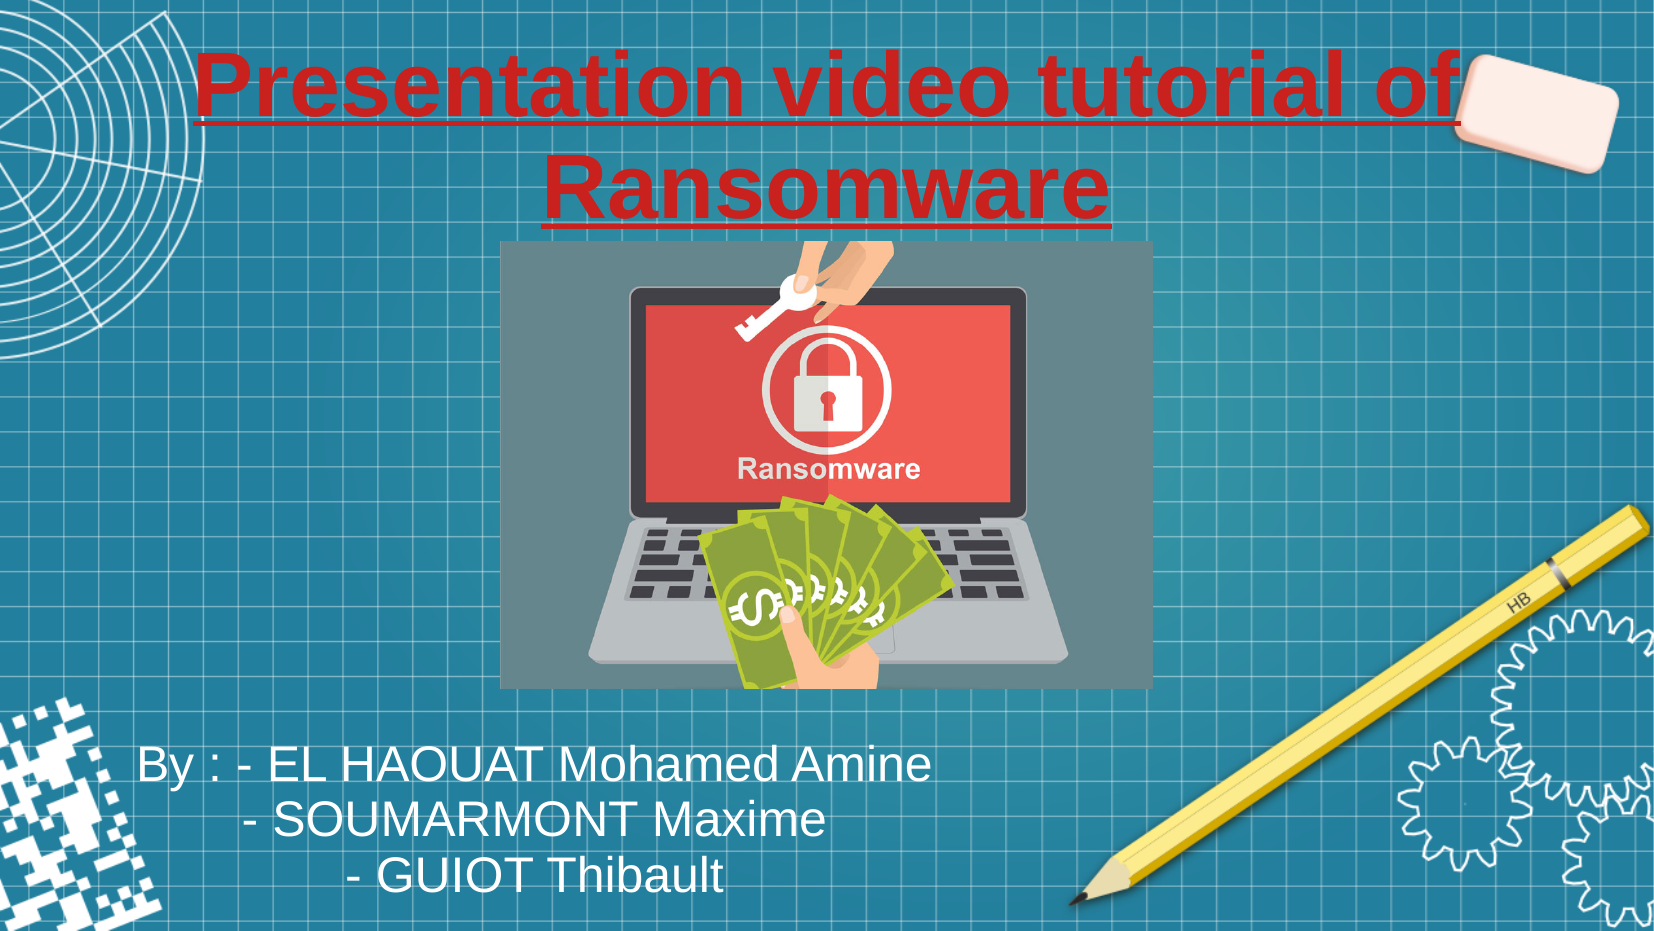

# Presentation video tutorial of Ransomware
By : - EL HAOUAT Mohamed Amine
- SOUMARMONT Maxime
- GUIOT Thibault